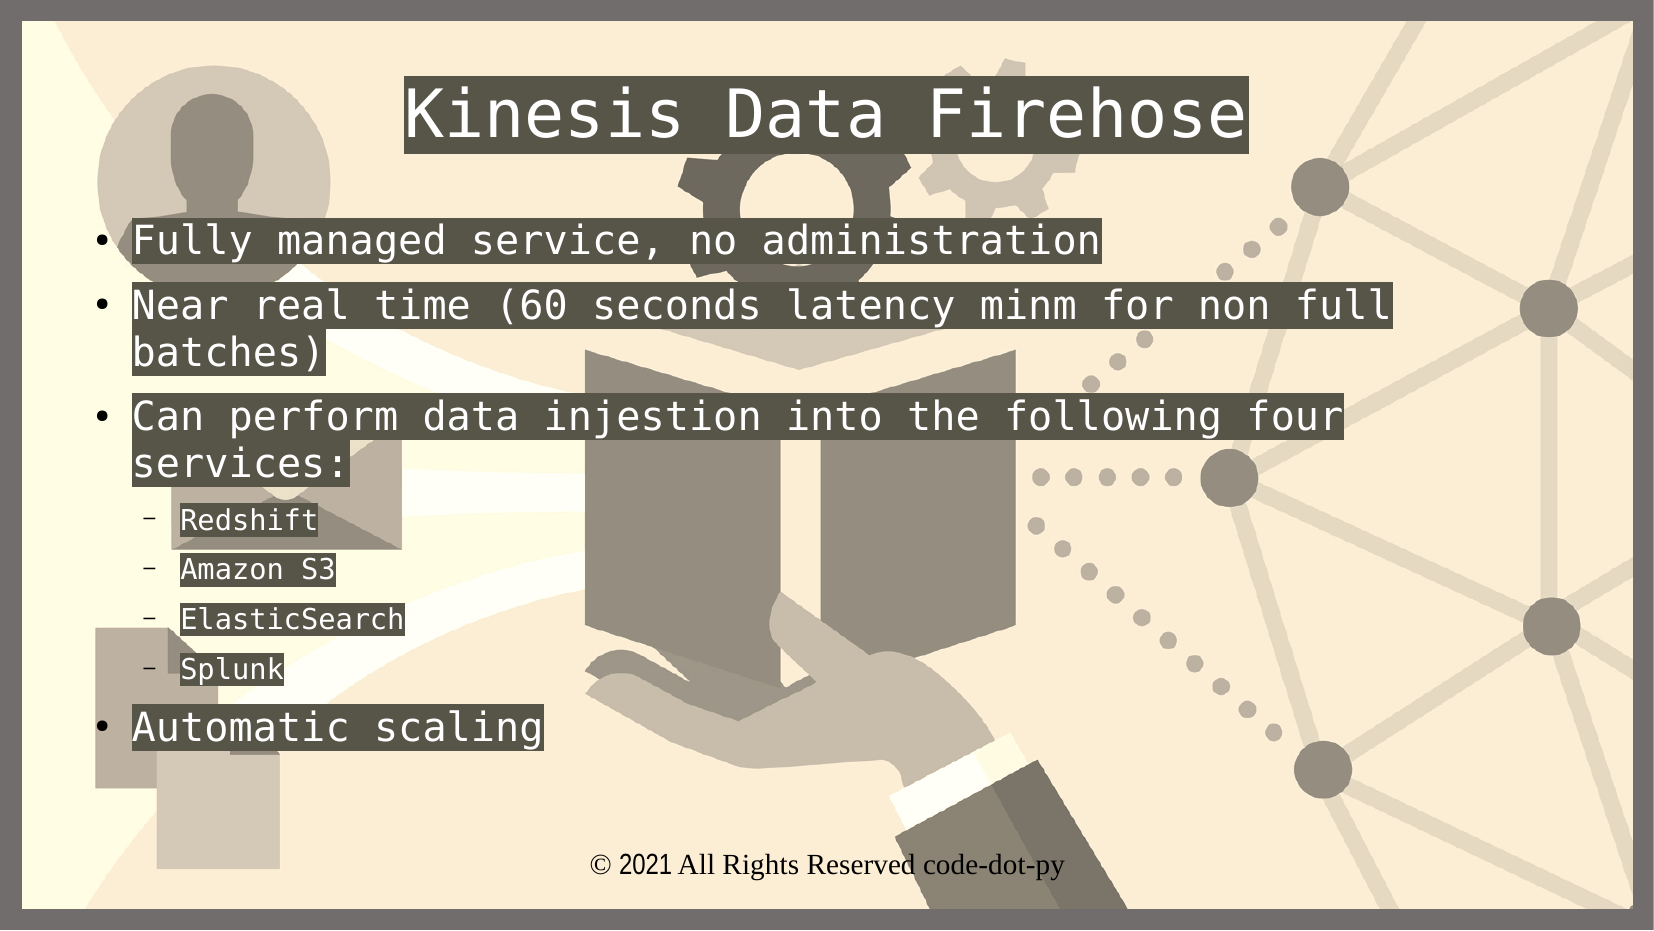

# Kinesis Data Firehose
Fully managed service, no administration
Near real time (60 seconds latency minm for non full batches)
Can perform data injestion into the following four services:
Redshift
Amazon S3
ElasticSearch
Splunk
Automatic scaling